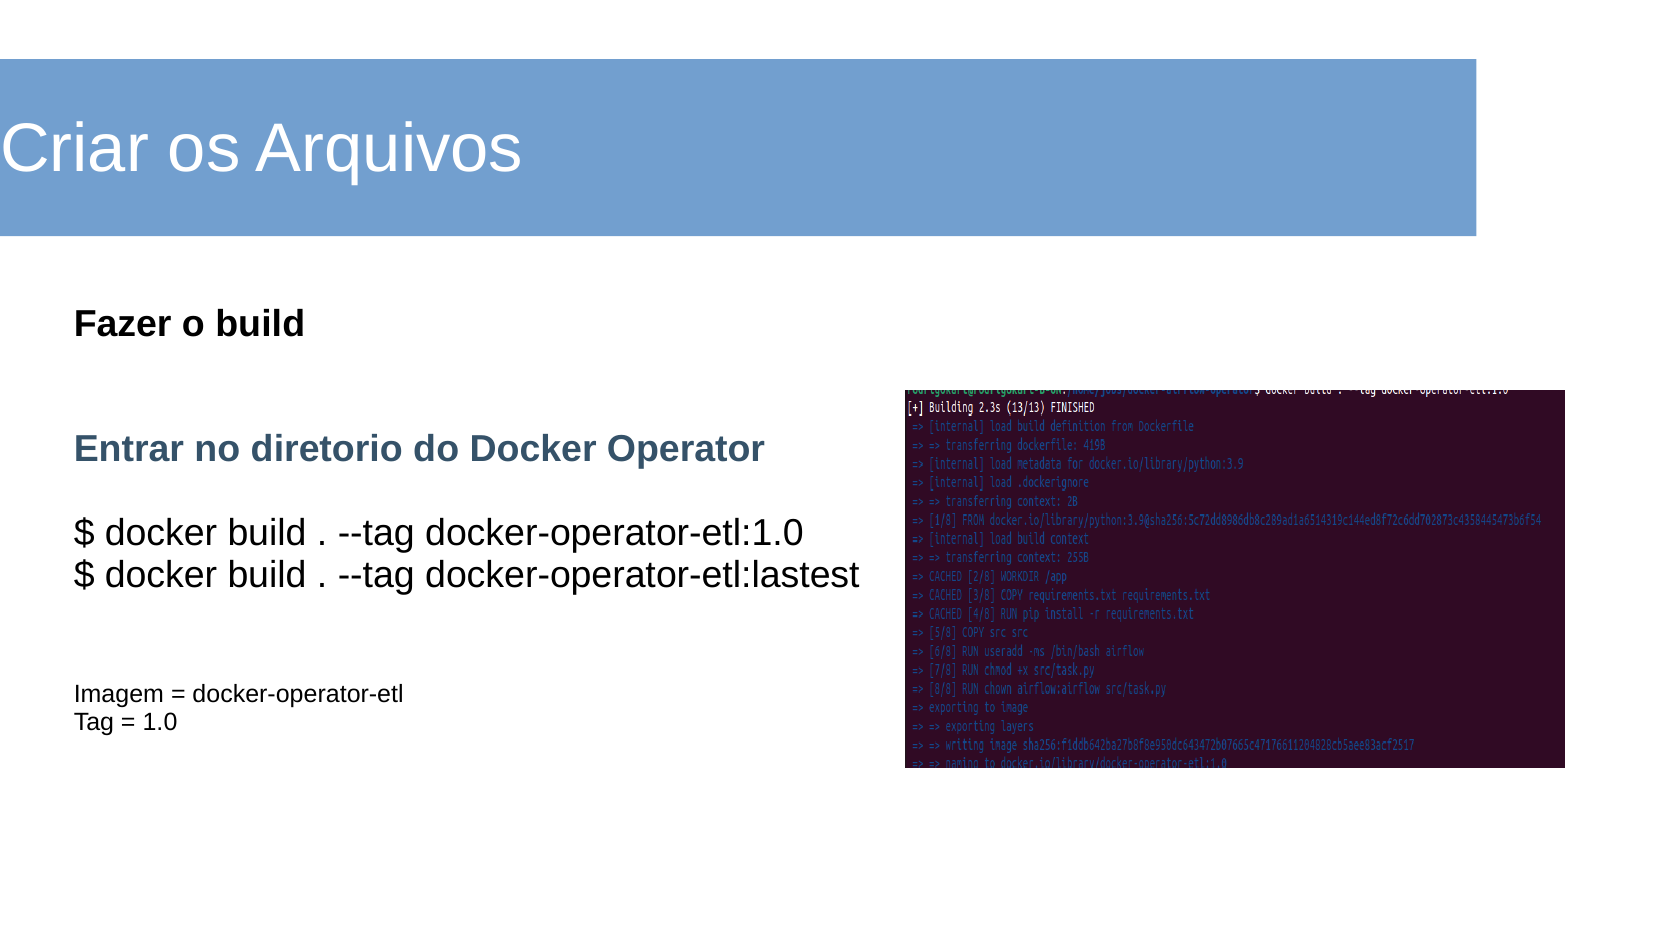

# Criar os Arquivos
Fazer o build
Entrar no diretorio do Docker Operator
$ docker build . --tag docker-operator-etl:1.0
$ docker build . --tag docker-operator-etl:lastest
Imagem = docker-operator-etl
Tag = 1.0